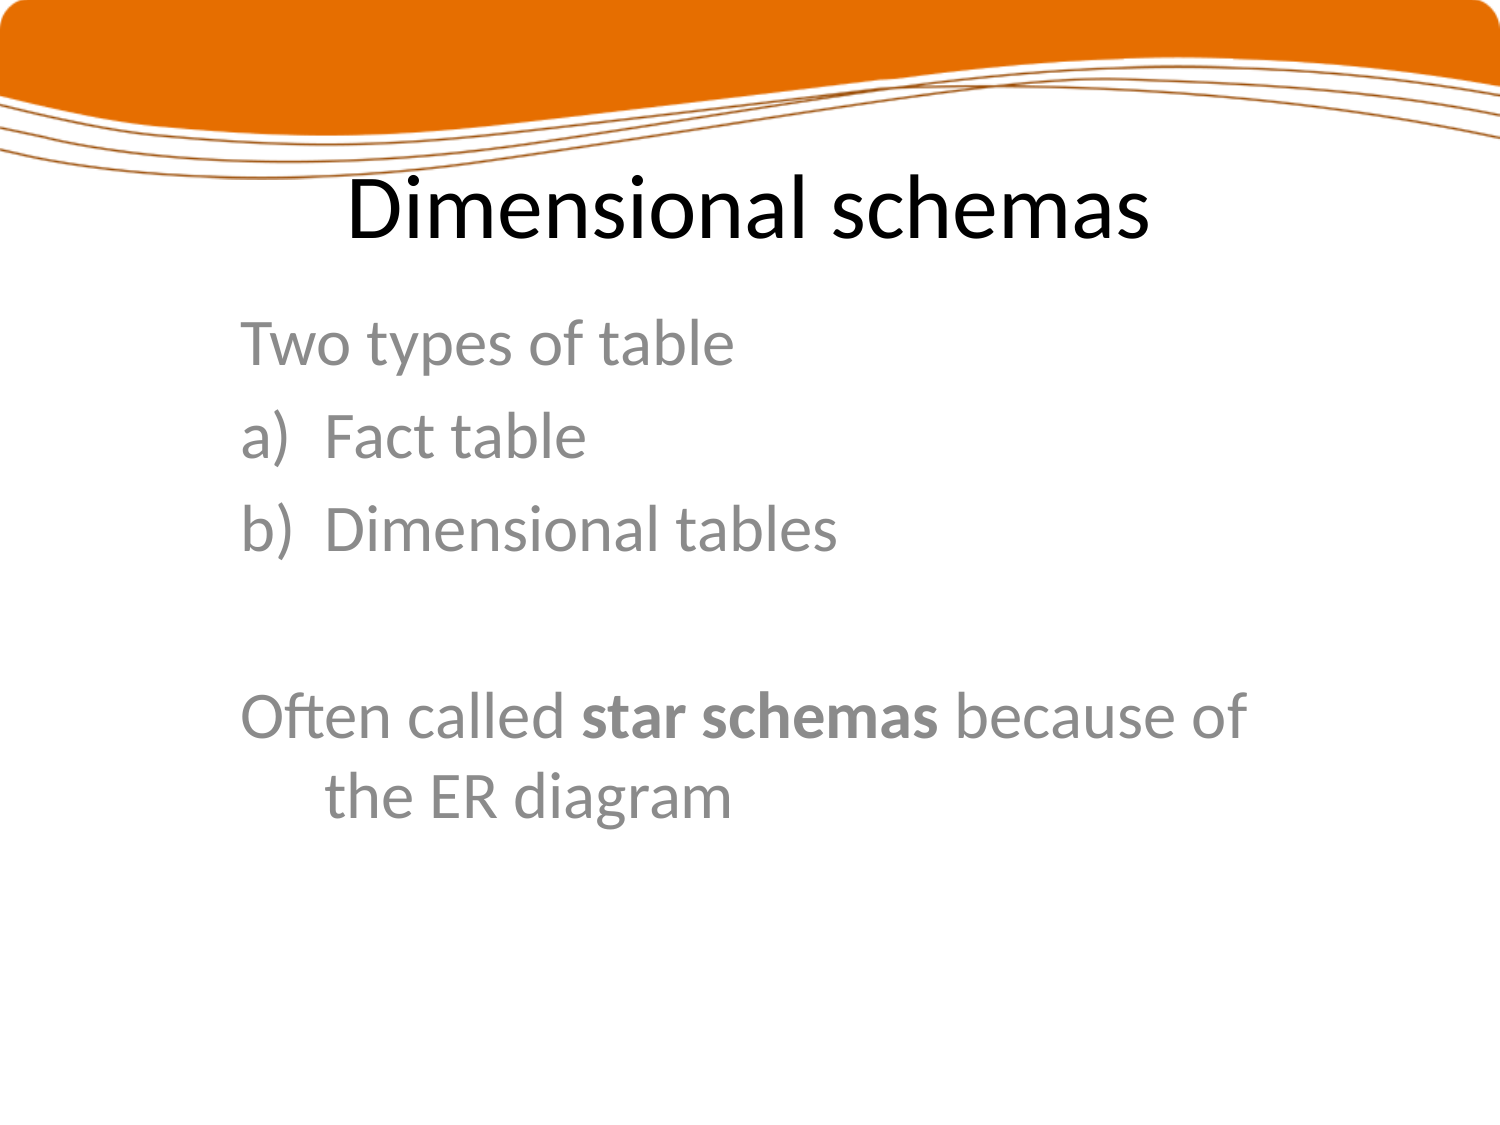

Dimensional schemas
# Two types of table
Fact table
Dimensional tables
Often called star schemas because of the ER diagram